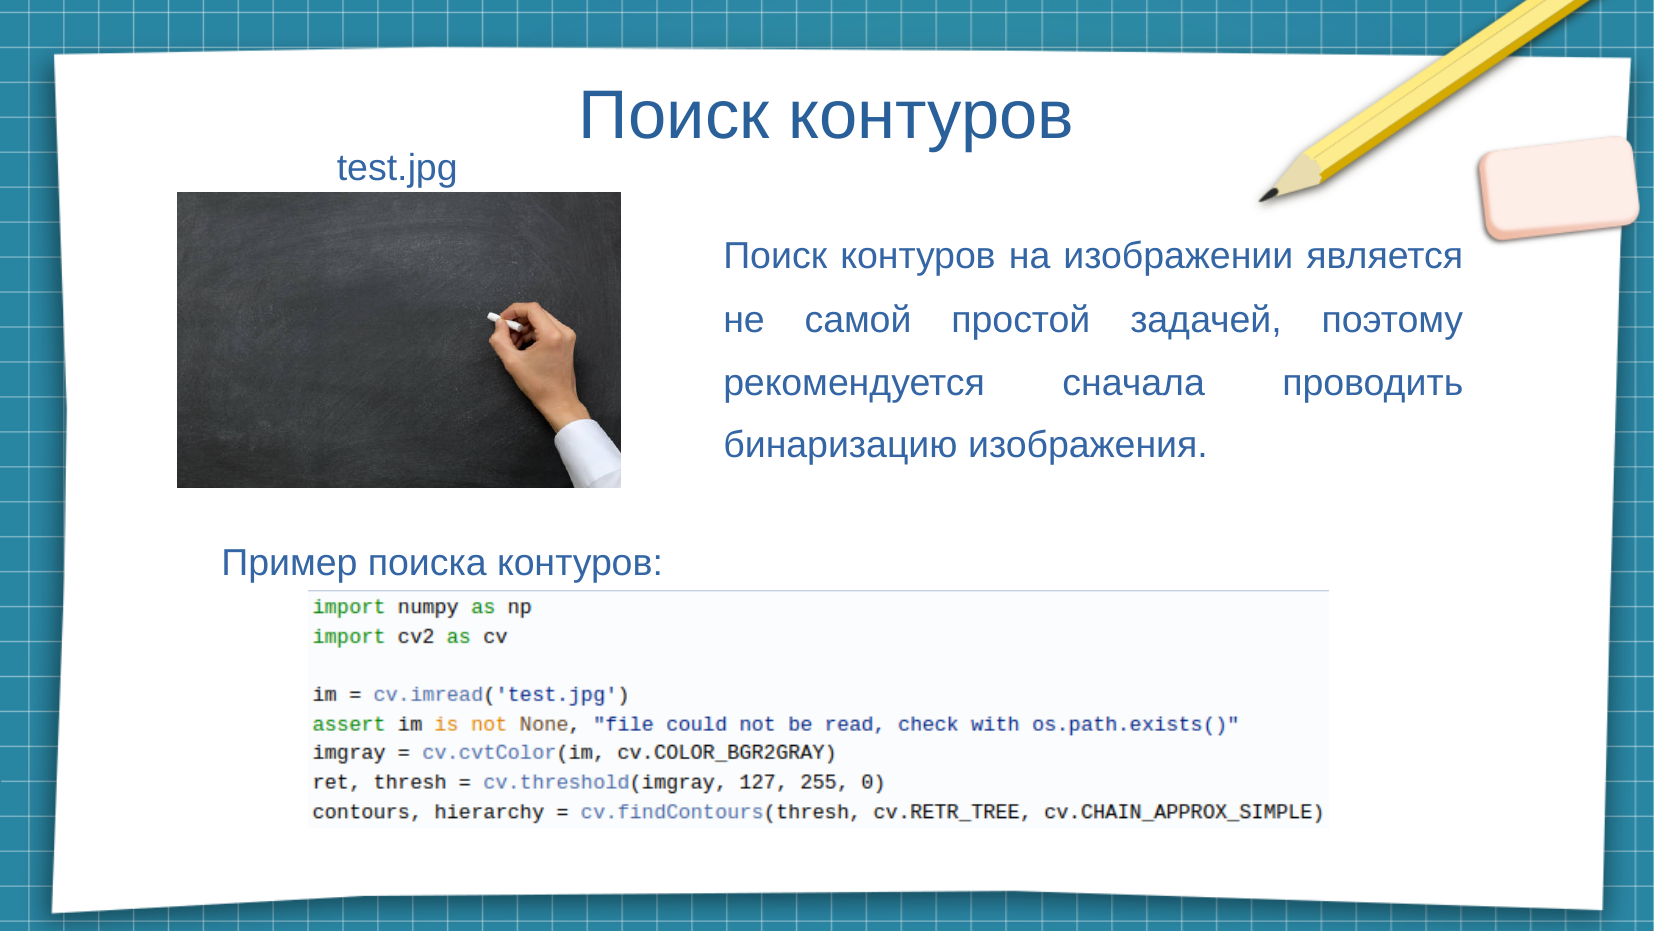

# Поиск контуров
test.jpg
Поиск контуров на изображении является не самой простой задачей, поэтому рекомендуется сначала проводить бинаризацию изображения.
Пример поиска контуров: